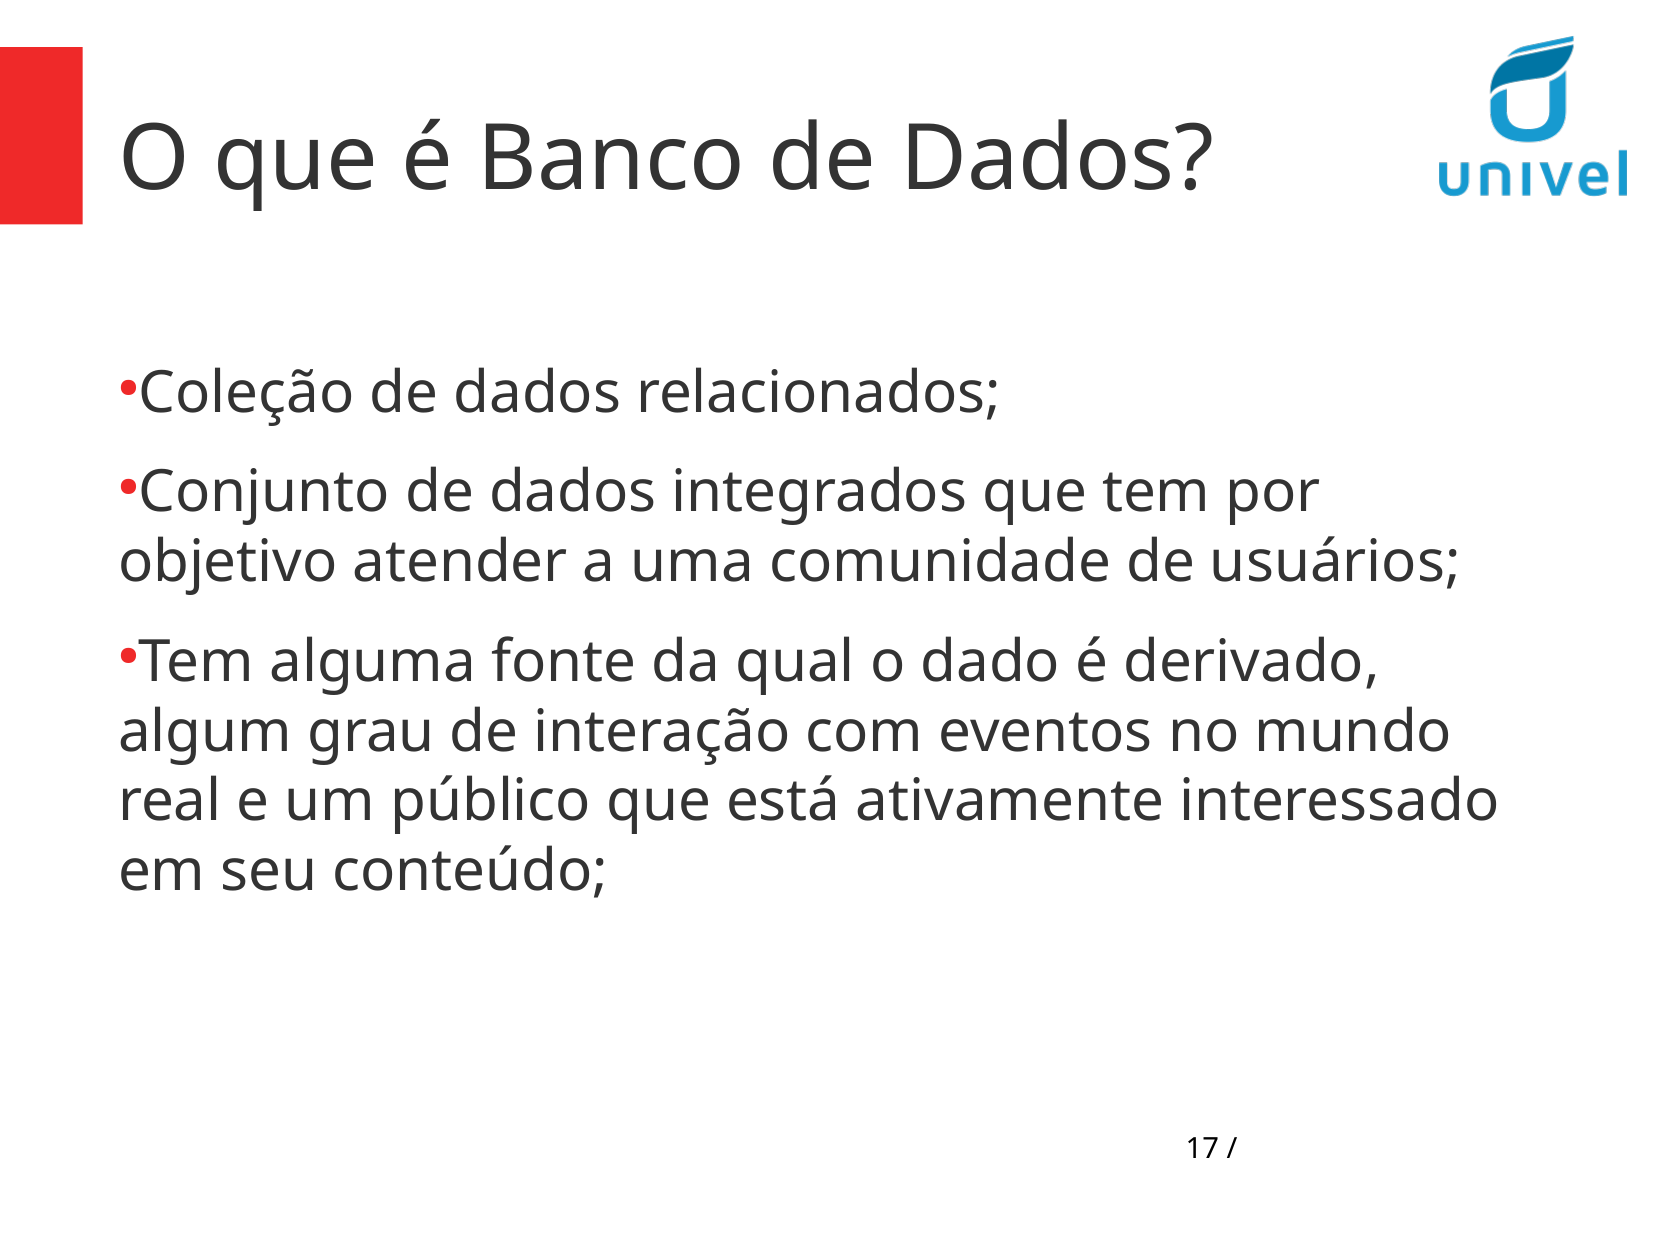

# O que é Banco de Dados?
Coleção de dados relacionados;
Conjunto de dados integrados que tem por objetivo atender a uma comunidade de usuários;
Tem alguma fonte da qual o dado é derivado, algum grau de interação com eventos no mundo real e um público que está ativamente interessado em seu conteúdo;